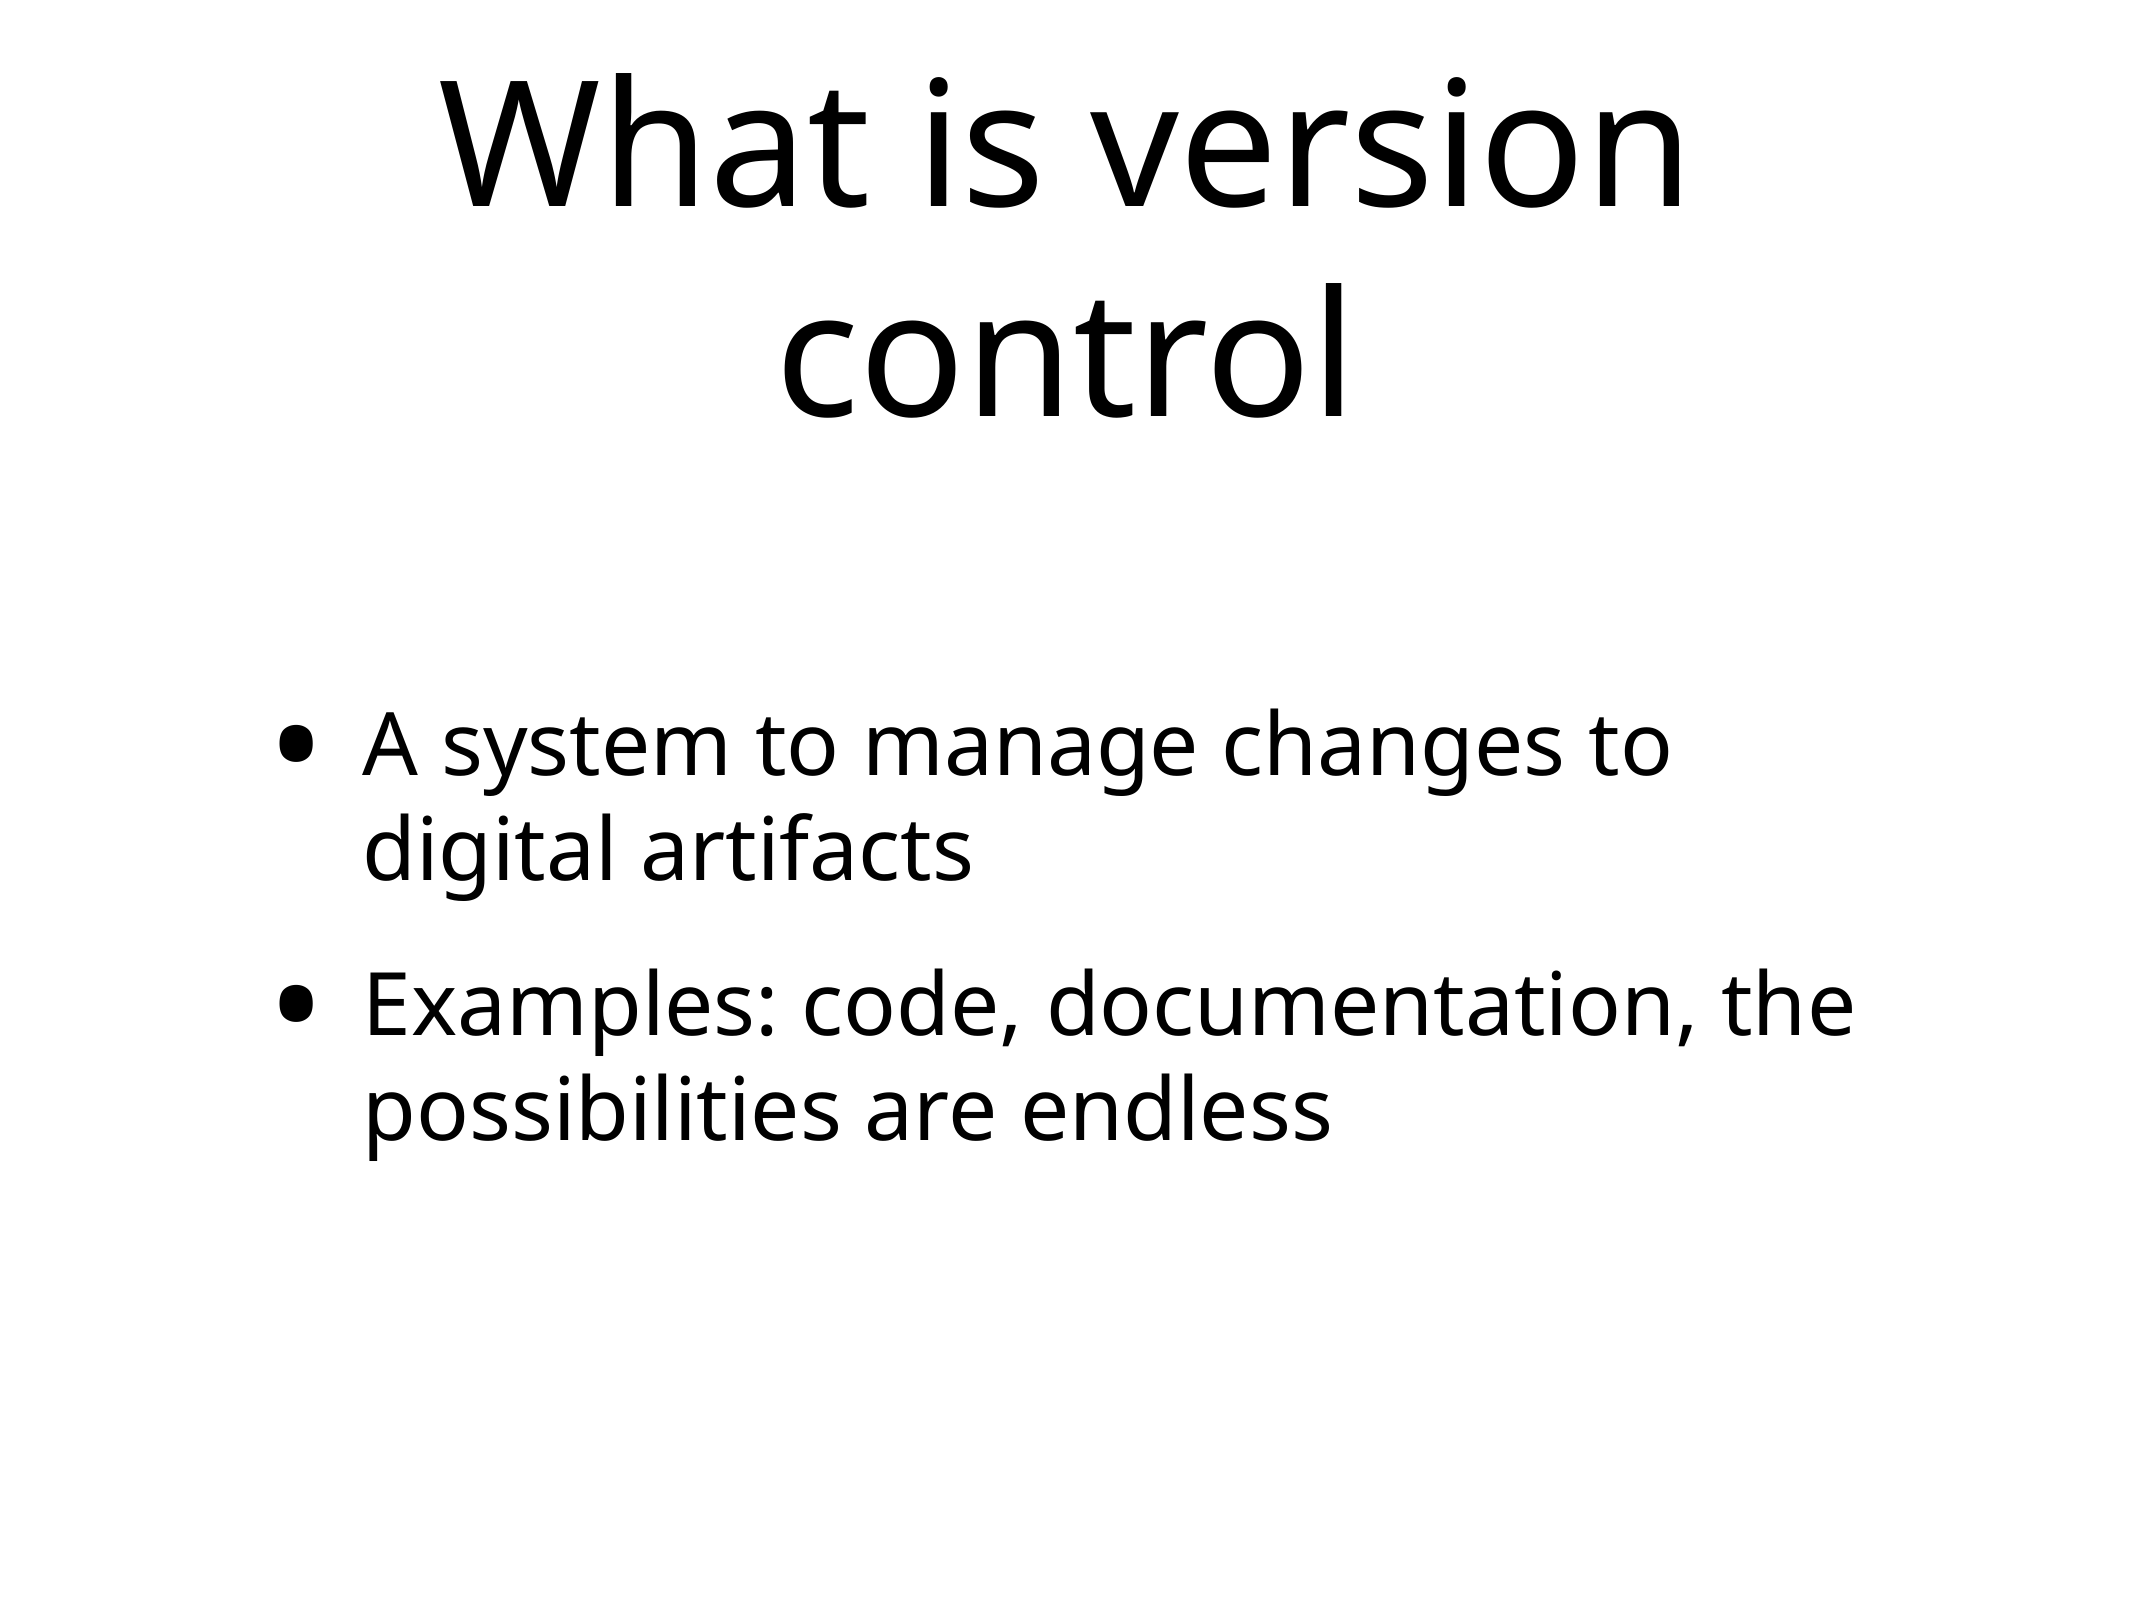

# What is version control
A system to manage changes to digital artifacts
Examples: code, documentation, the possibilities are endless